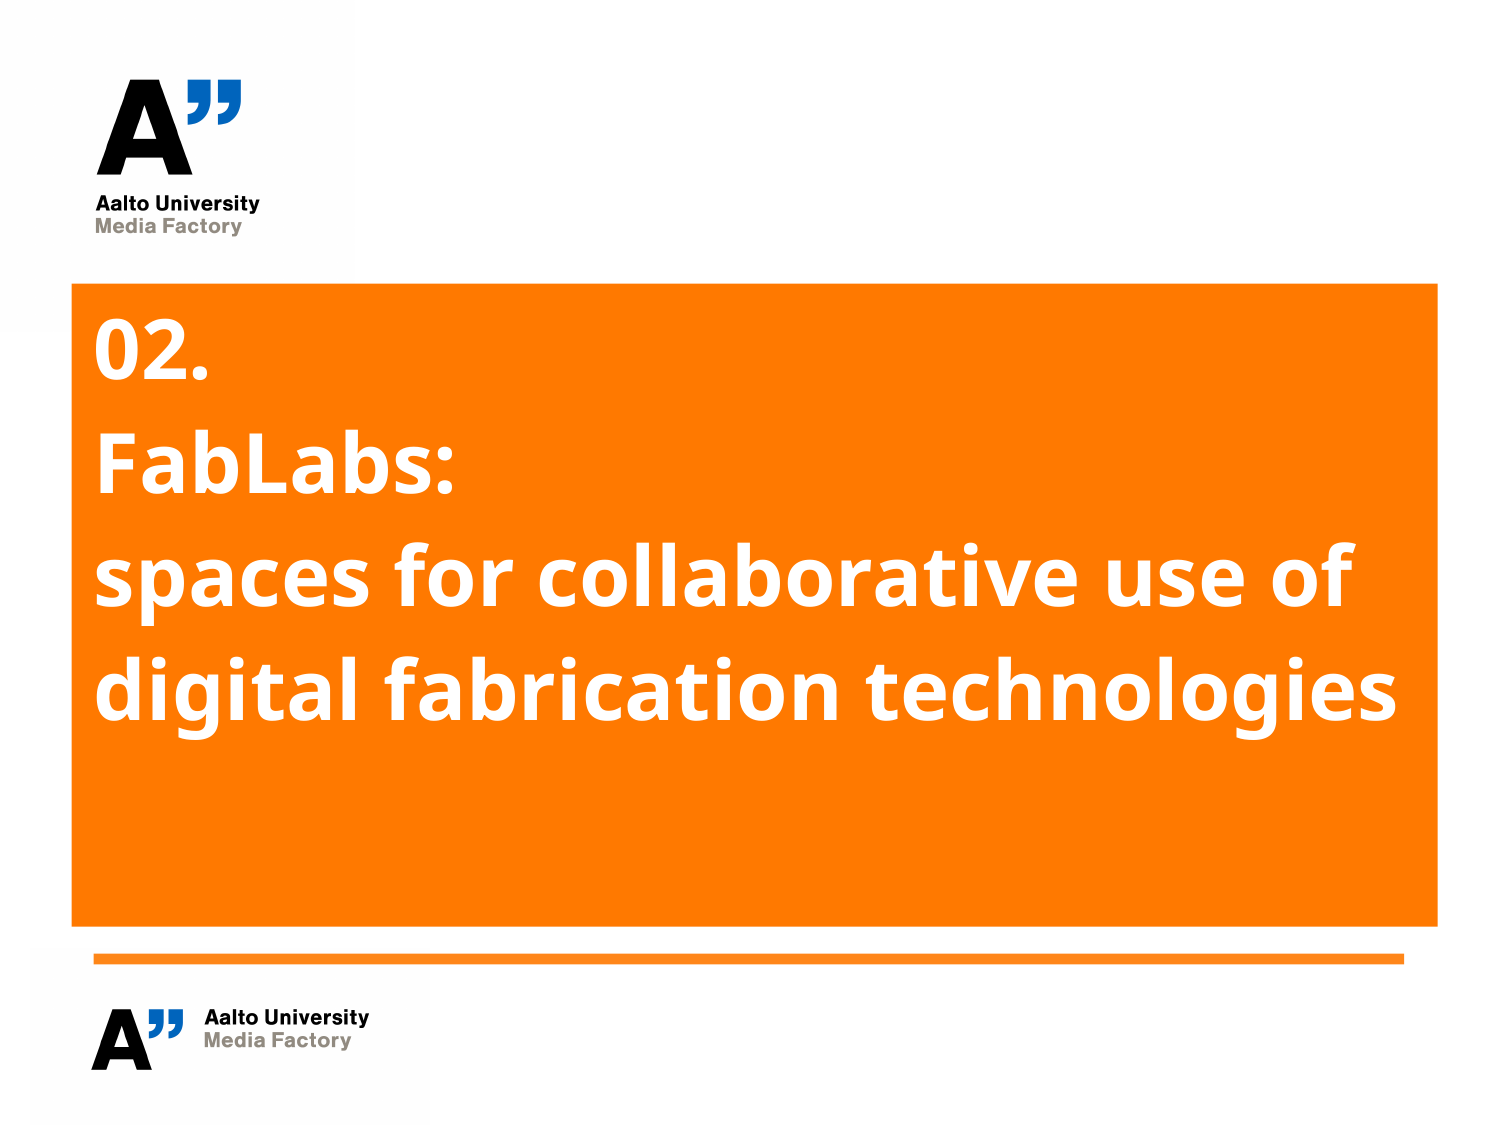

#
02.
FabLabs:
spaces for collaborative use of digital fabrication technologies